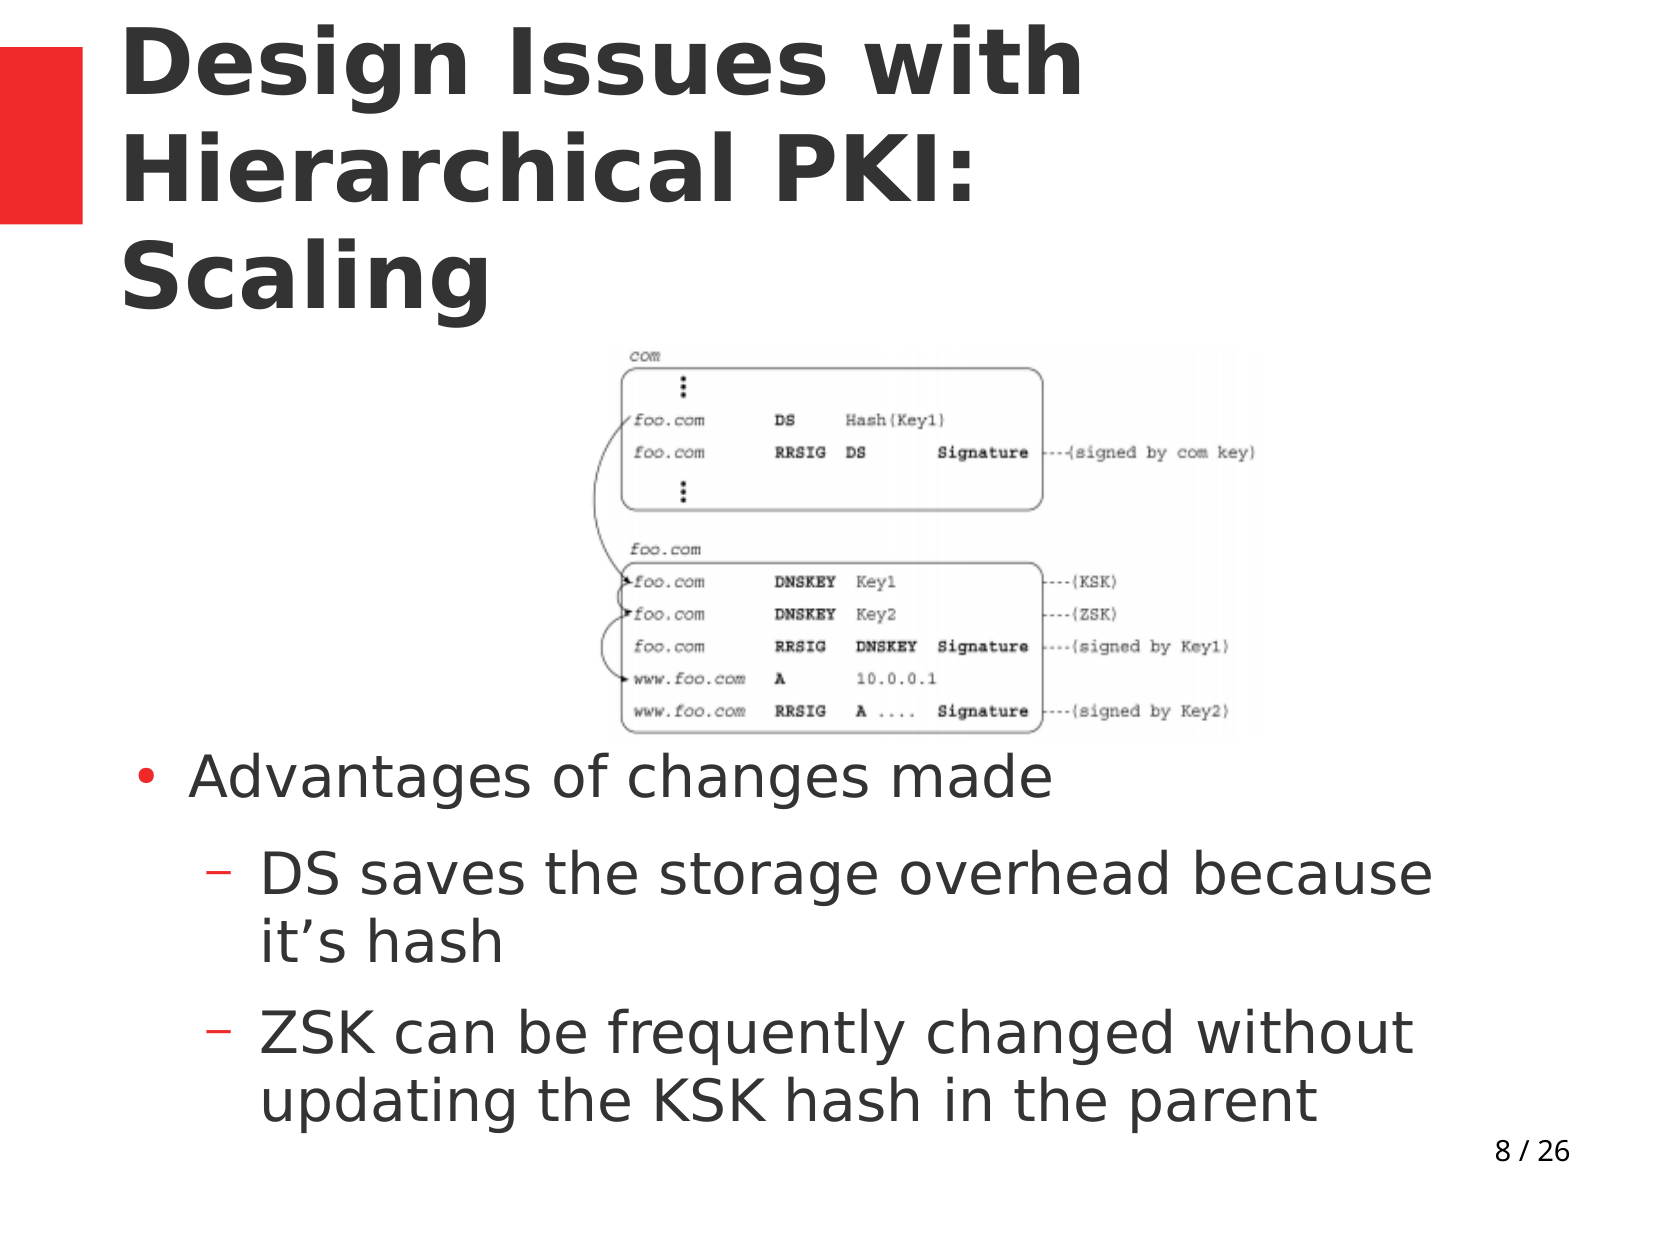

# Design Issues with Hierarchical PKI: Scaling
Advantages of changes made
DS saves the storage overhead because it’s hash
ZSK can be frequently changed without updating the KSK hash in the parent
8